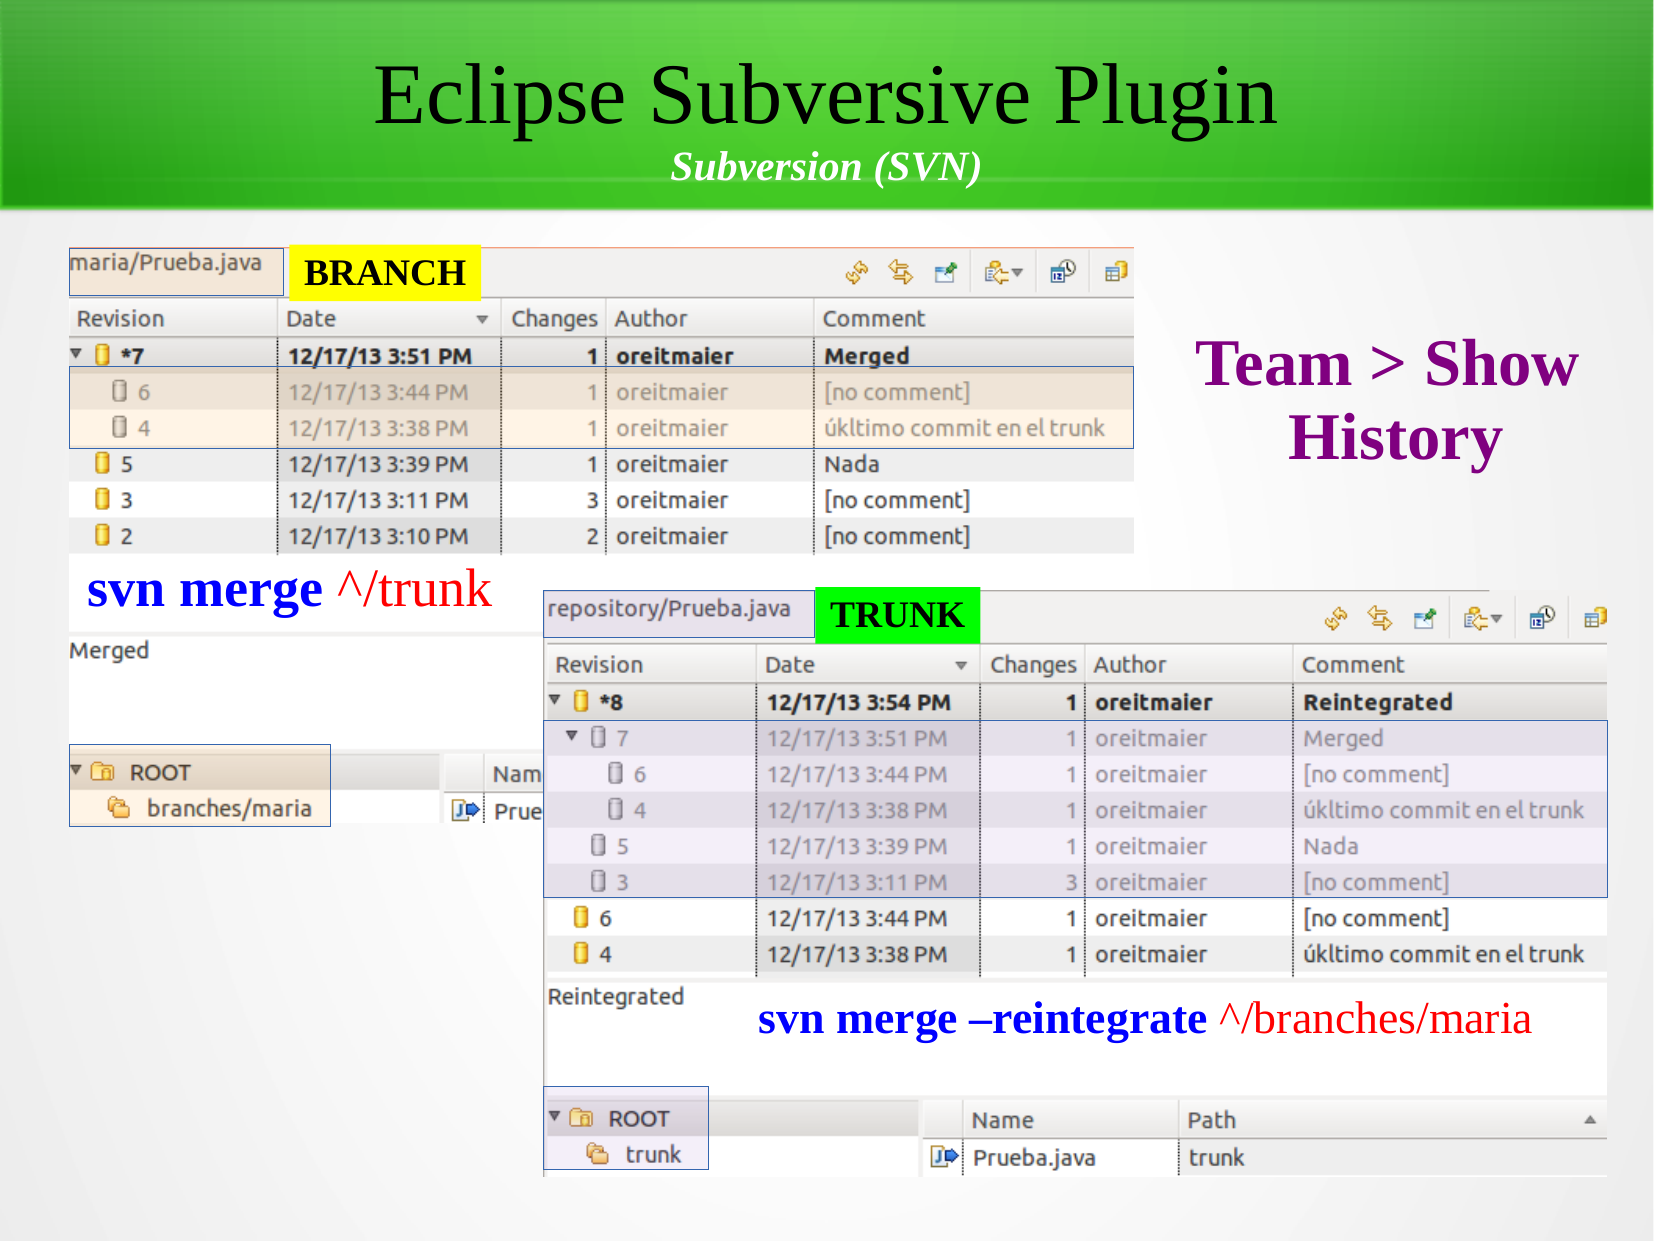

# Eclipse Subversive Plugin Subversion (SVN)
BRANCH
Team > Show
History
svn merge ^/trunk
TRUNK
svn merge –reintegrate ^/branches/maria